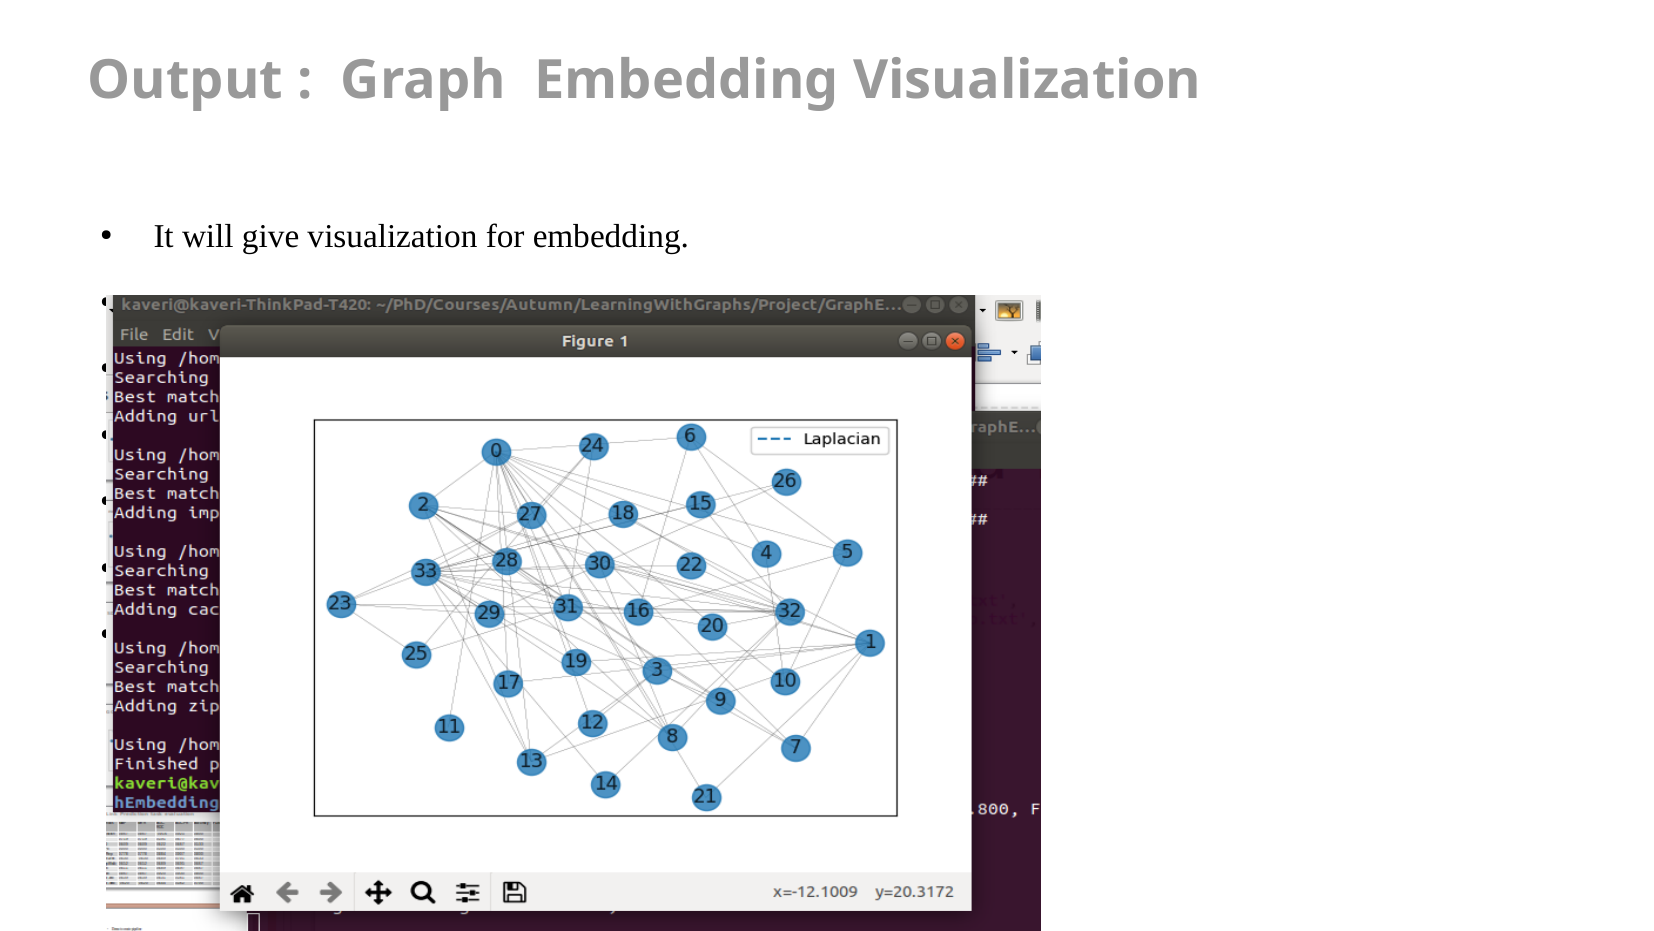

# Output : Graph Embedding Visualization
It will give visualization for embedding.